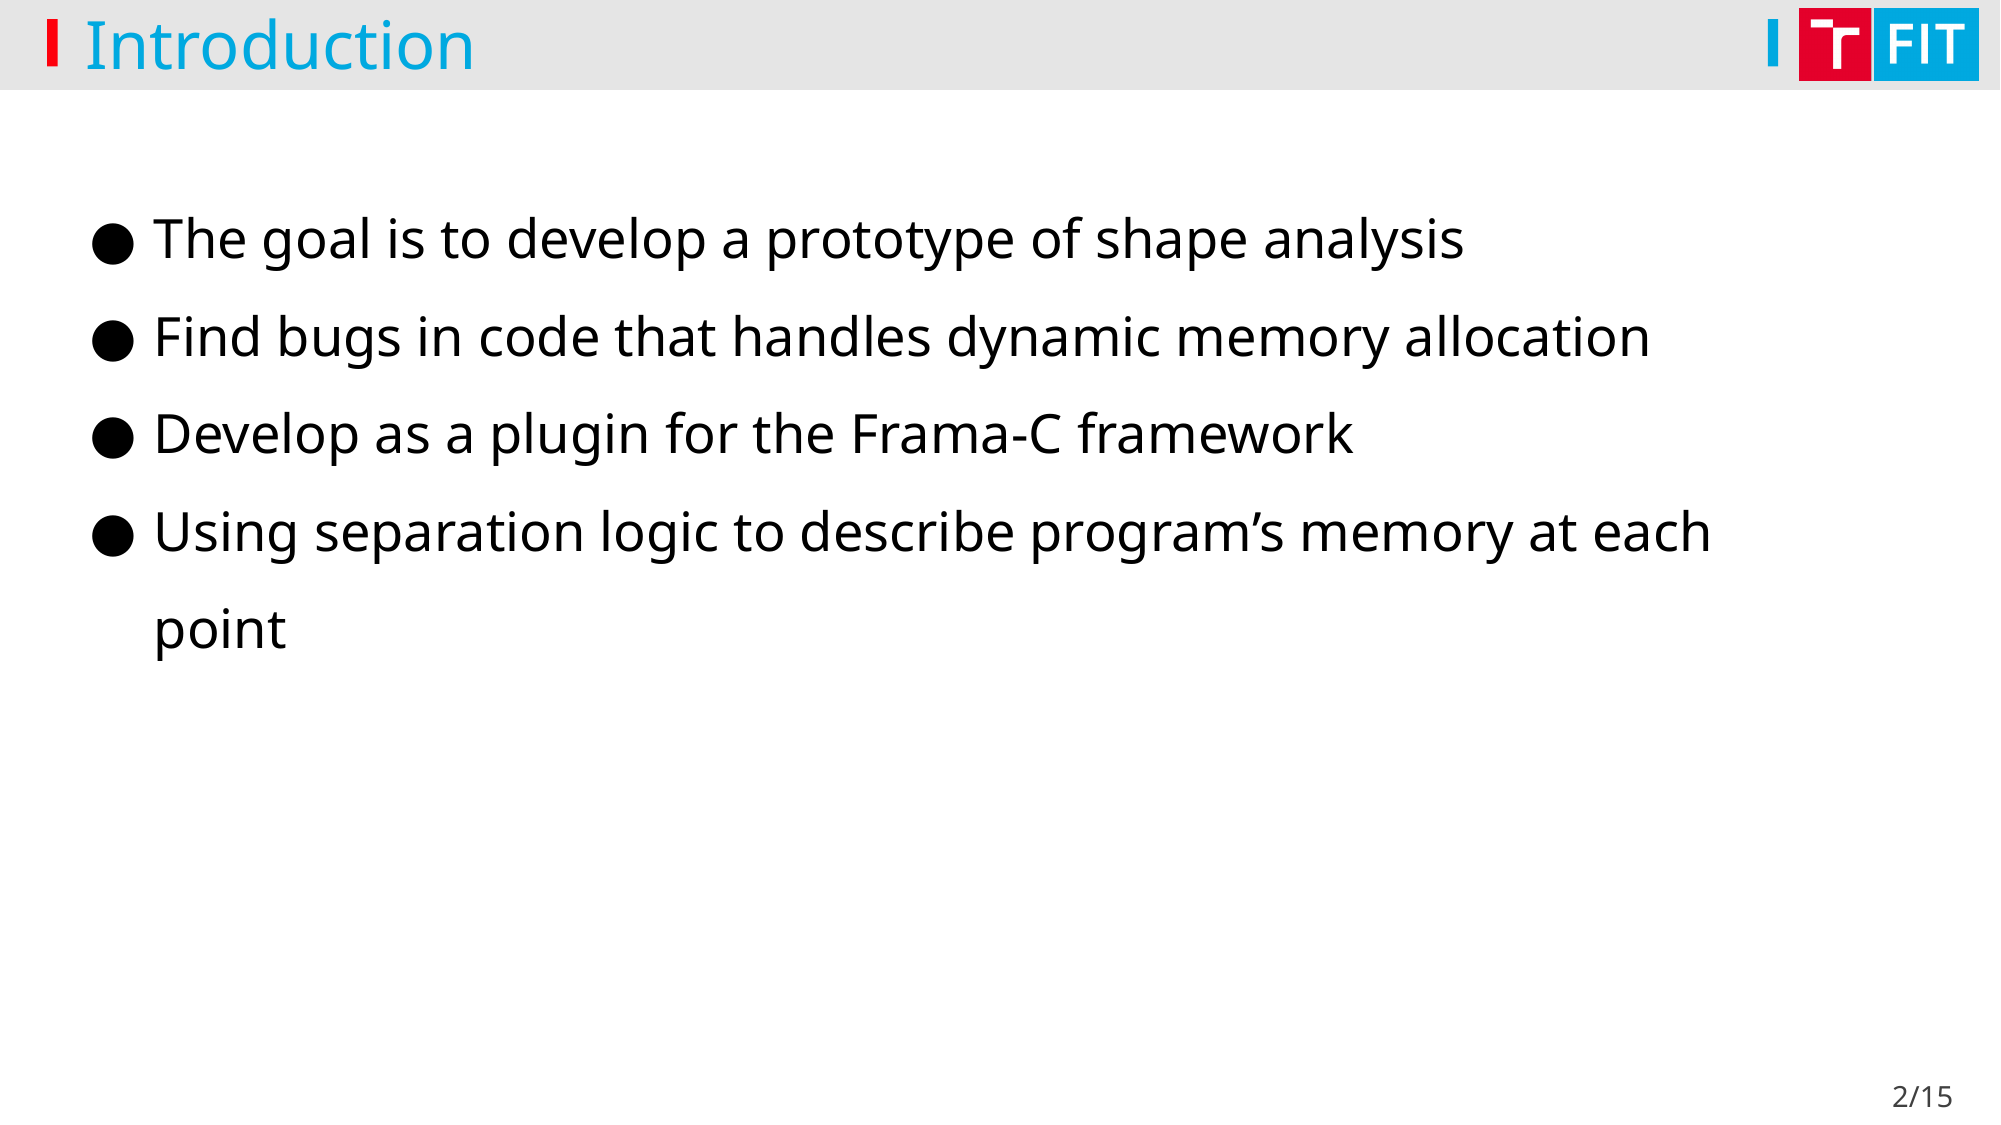

# Introduction
The goal is to develop a prototype of shape analysis
Find bugs in code that handles dynamic memory allocation
Develop as a plugin for the Frama-C framework
Using separation logic to describe program’s memory at each point